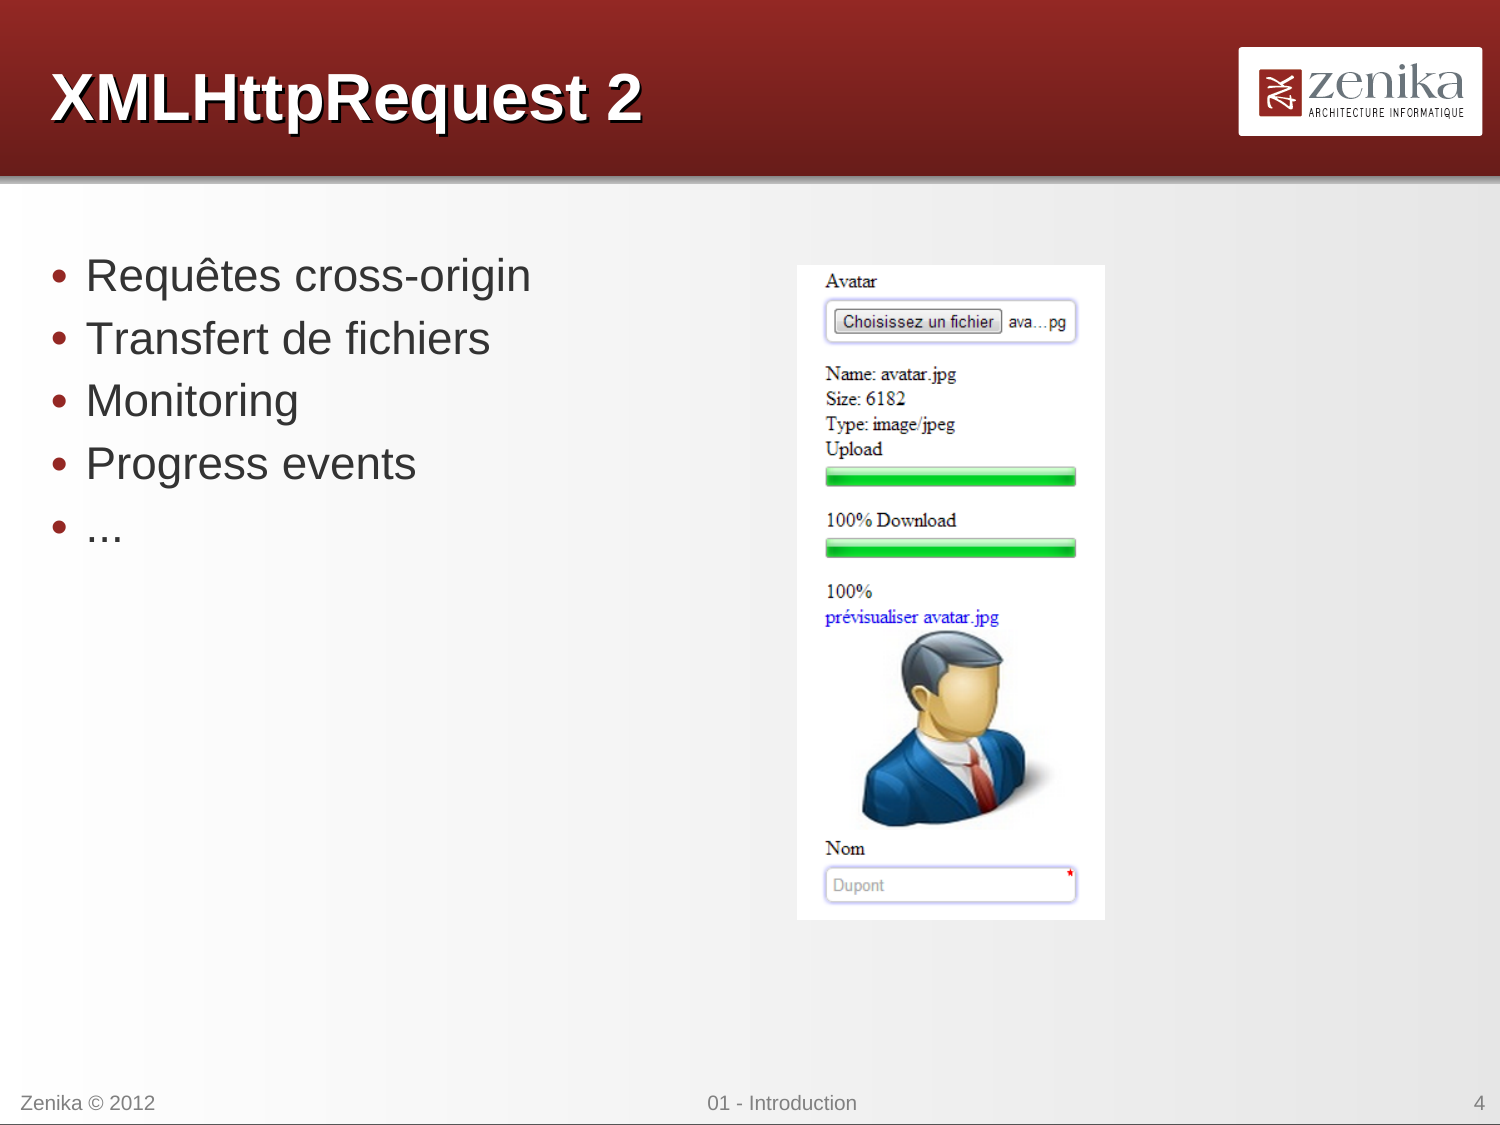

# XMLHttpRequest 2
Requêtes cross-origin
Transfert de fichiers
Monitoring
Progress events
...